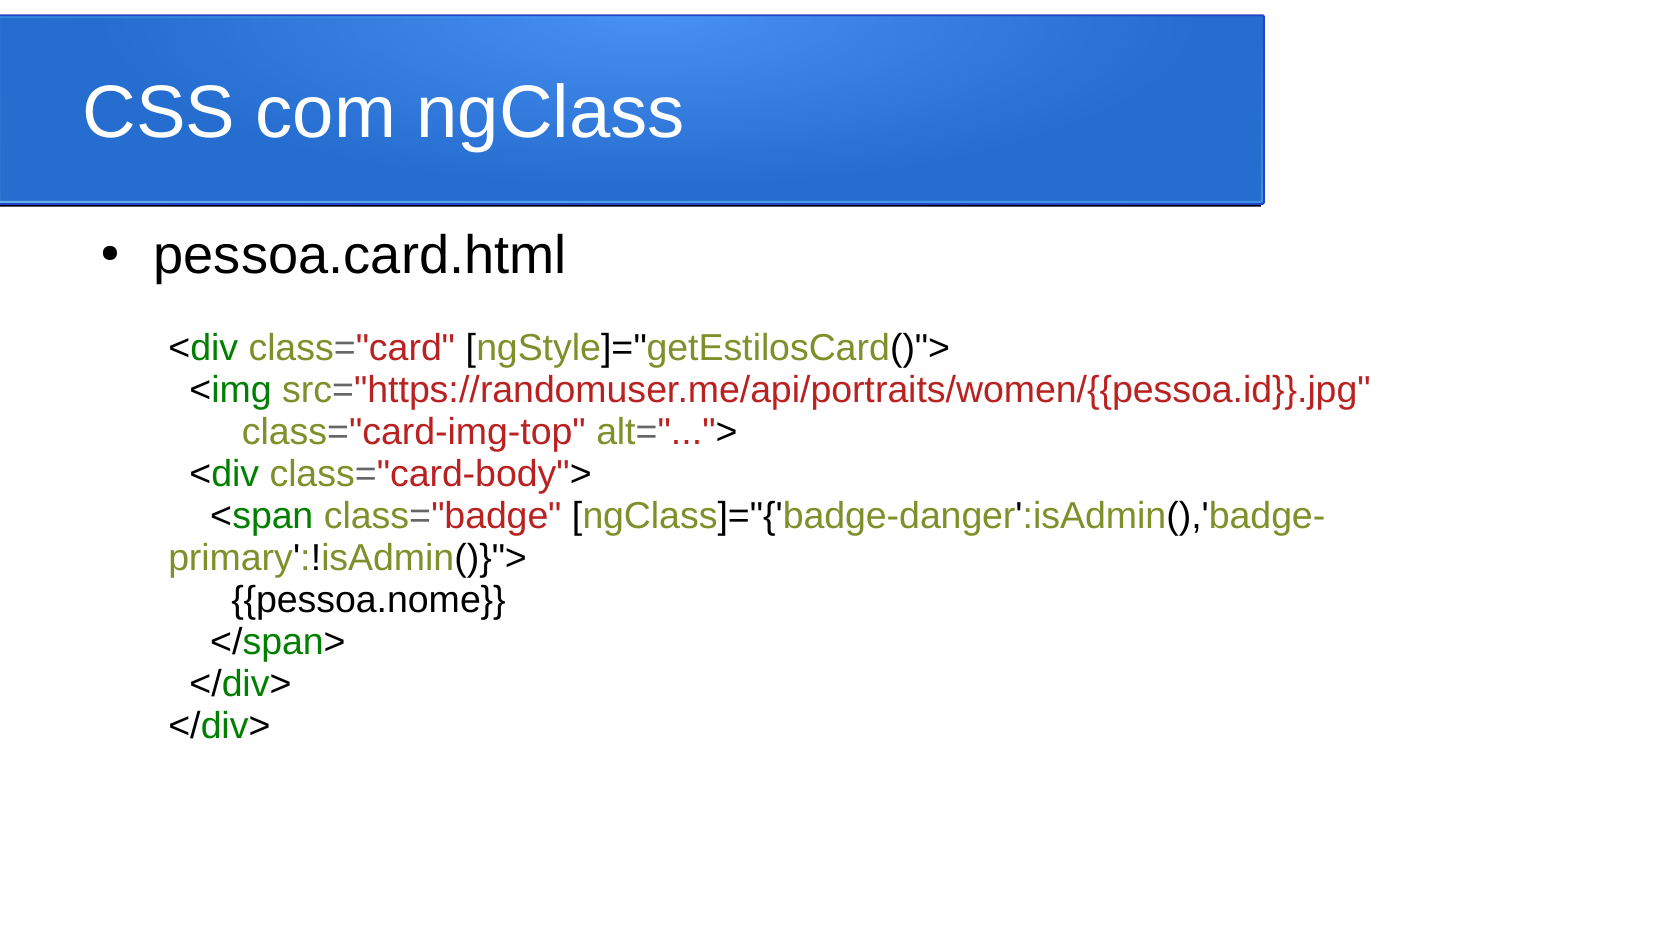

# CSS com ngClass
pessoa.card.html
<div class="card" [ngStyle]="getEstilosCard()">
 <img src="https://randomuser.me/api/portraits/women/{{pessoa.id}}.jpg"
 class="card-img-top" alt="...">
 <div class="card-body">
 <span class="badge" [ngClass]="{'badge-danger':isAdmin(),'badge-primary':!isAdmin()}">
 {{pessoa.nome}}
 </span>
 </div>
</div>